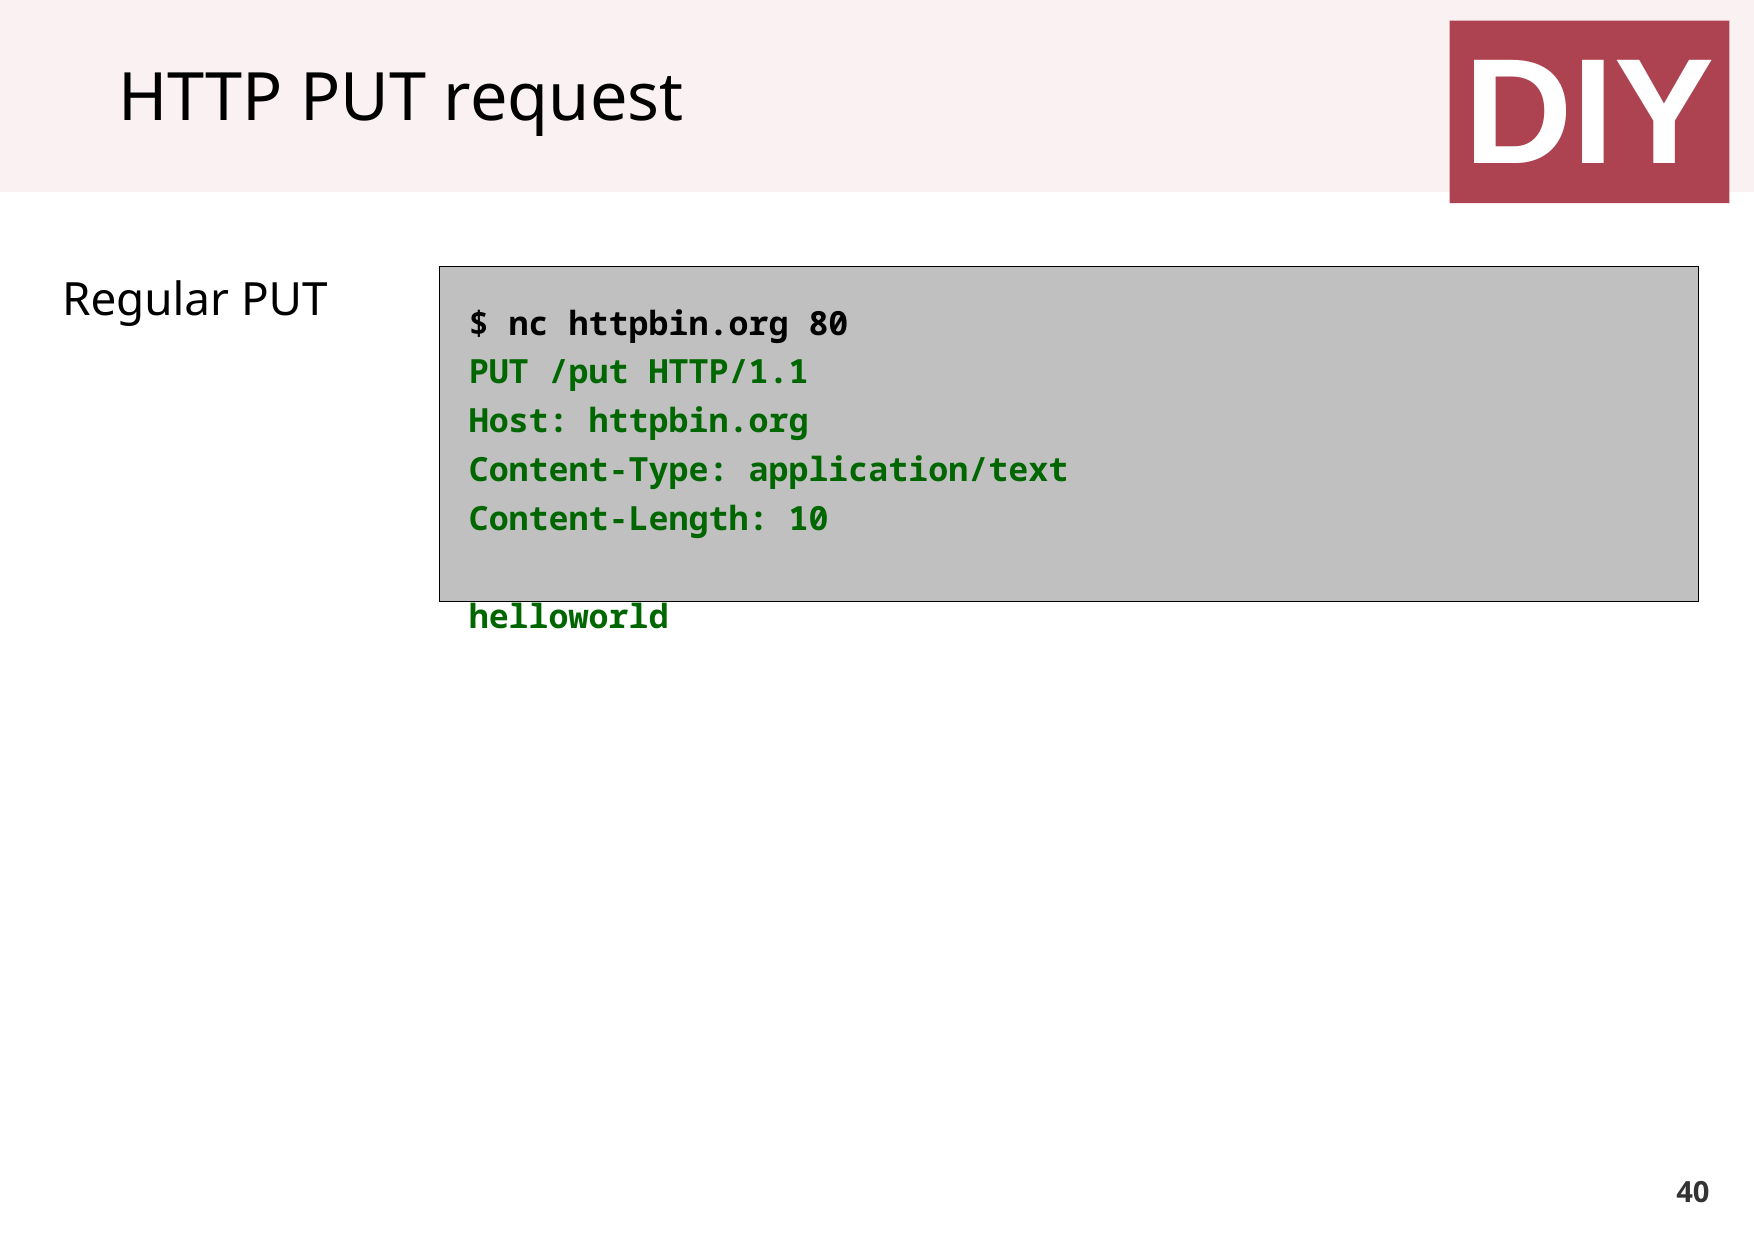

# HTTP PUT request
DIY
Regular PUT
$ nc httpbin.org 80
PUT /put HTTP/1.1
Host: httpbin.org
Content-Type: application/text
Content-Length: 10
helloworld
40
Confiabilidad y control de flujo